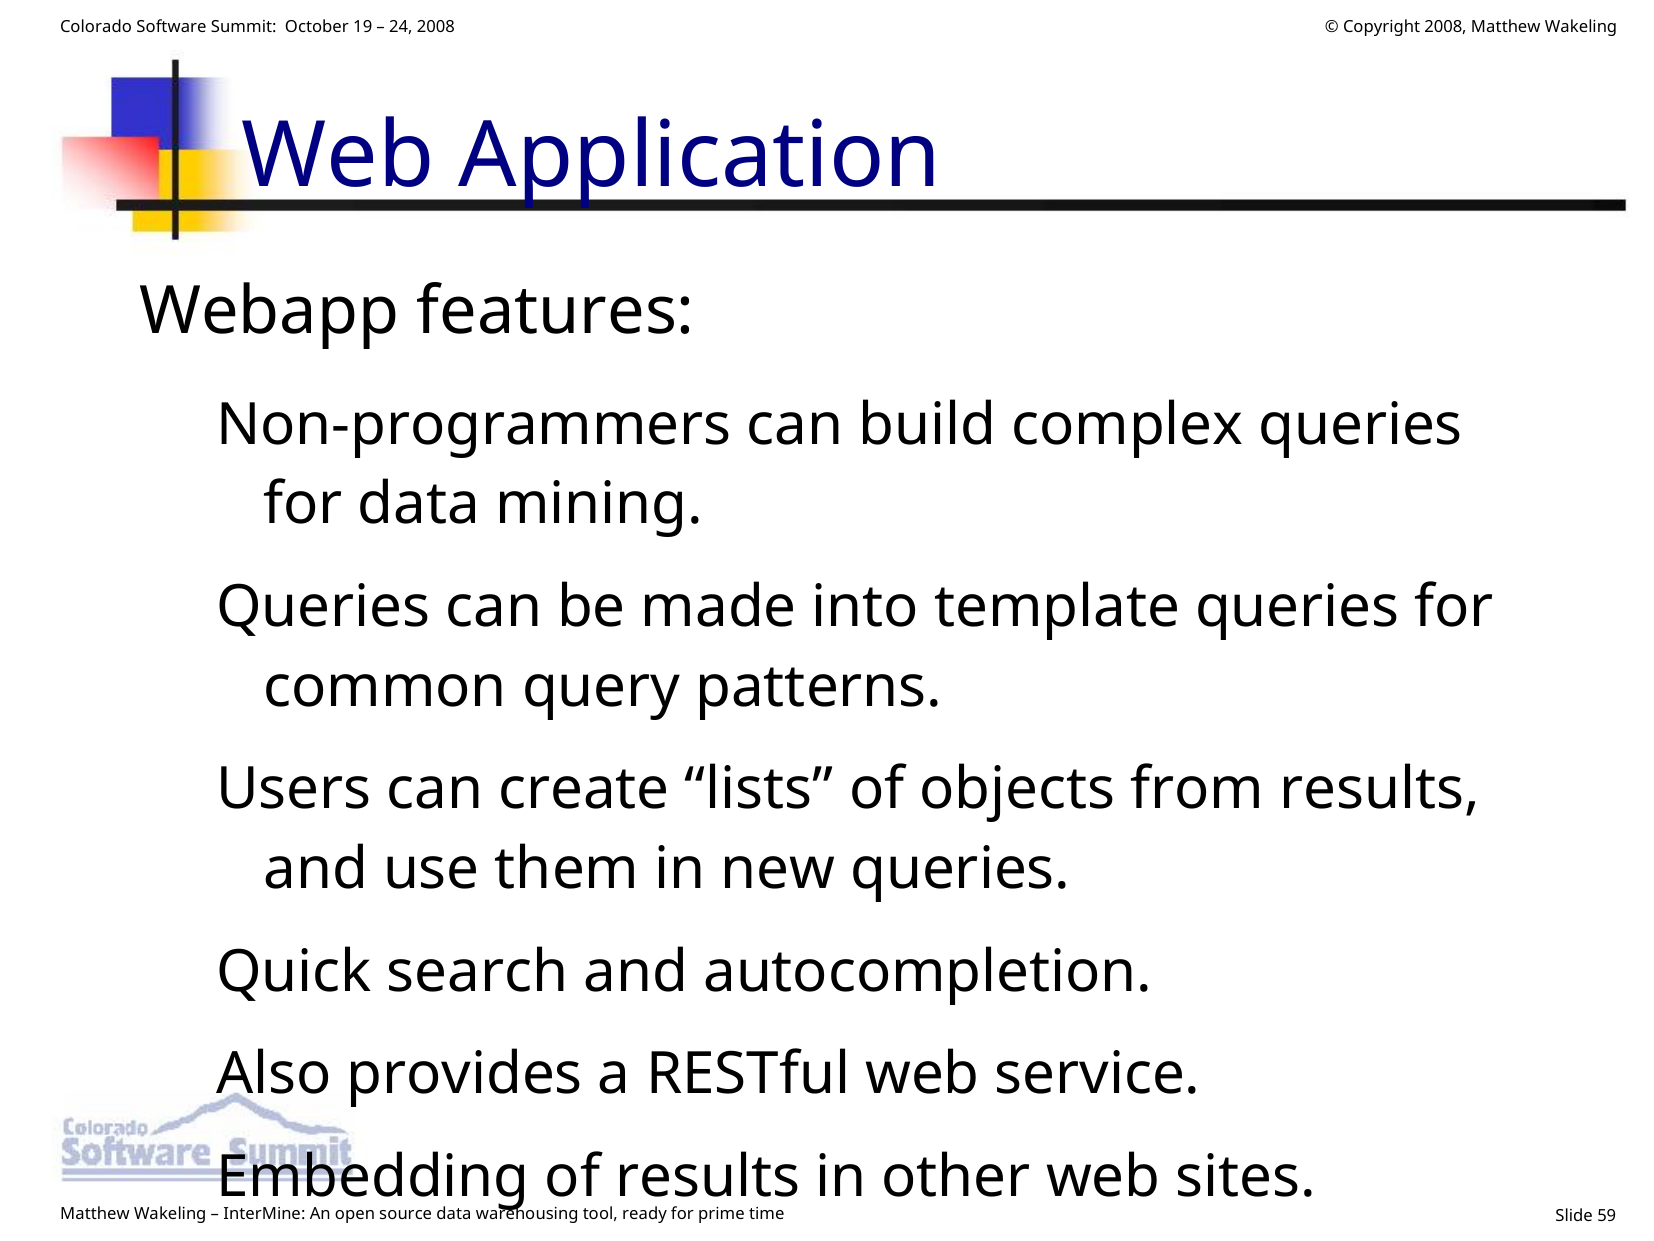

# Web Application
Webapp features:
Non-programmers can build complex queries for data mining.
Queries can be made into template queries for common query patterns.
Users can create “lists” of objects from results, and use them in new queries.
Quick search and autocompletion.
Also provides a RESTful web service.
Embedding of results in other web sites.